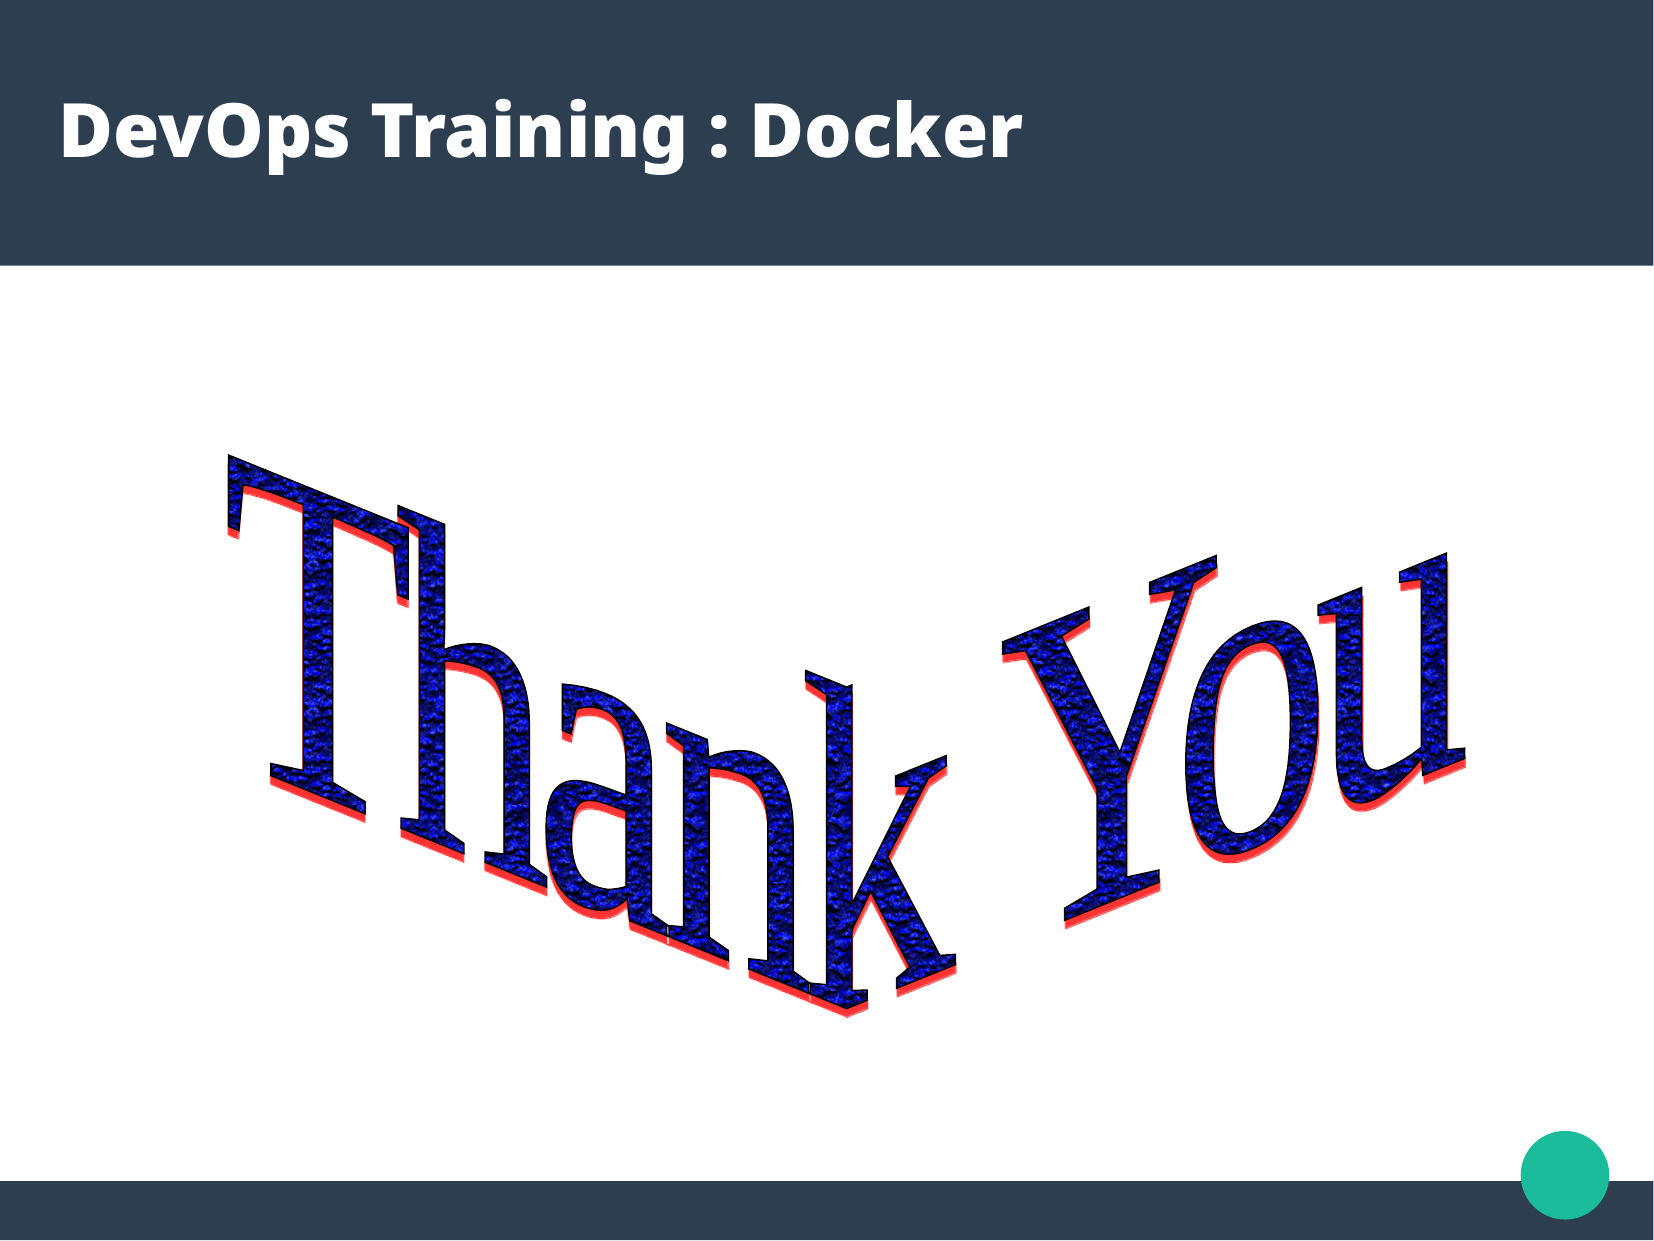

# DevOps Training : Docker
Thank You